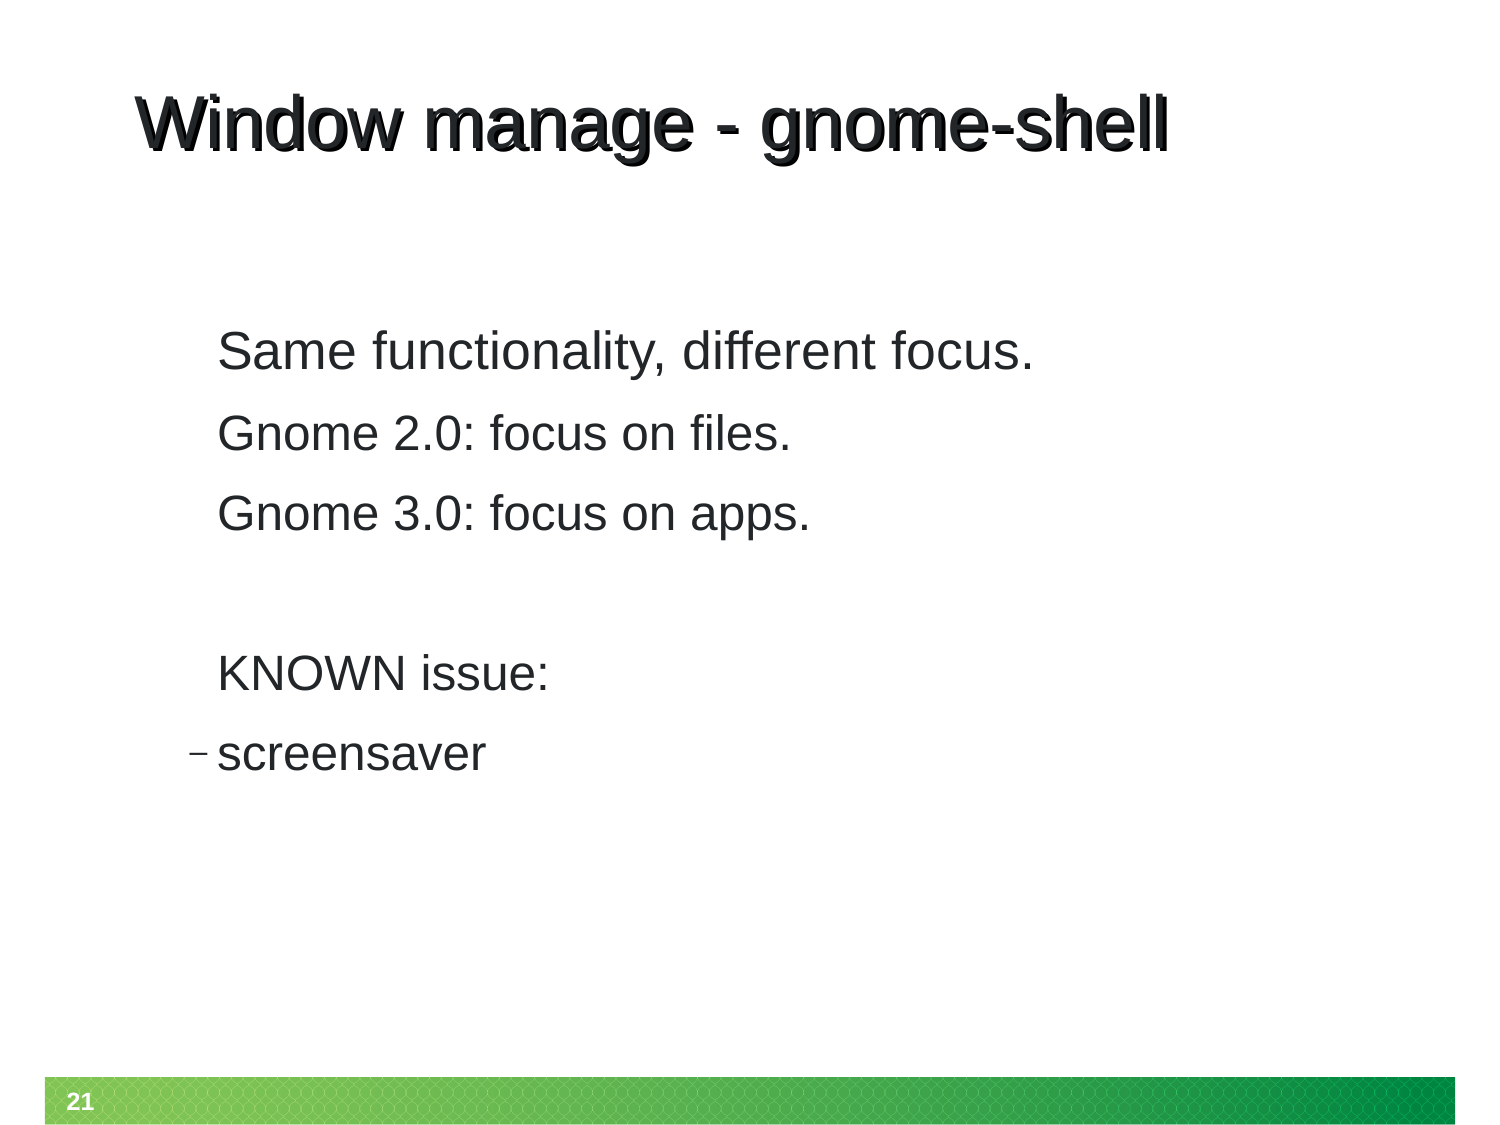

# Window manage - gnome-shell
Same functionality, different focus.
Gnome 2.0: focus on files.
Gnome 3.0: focus on apps.
KNOWN issue:
screensaver